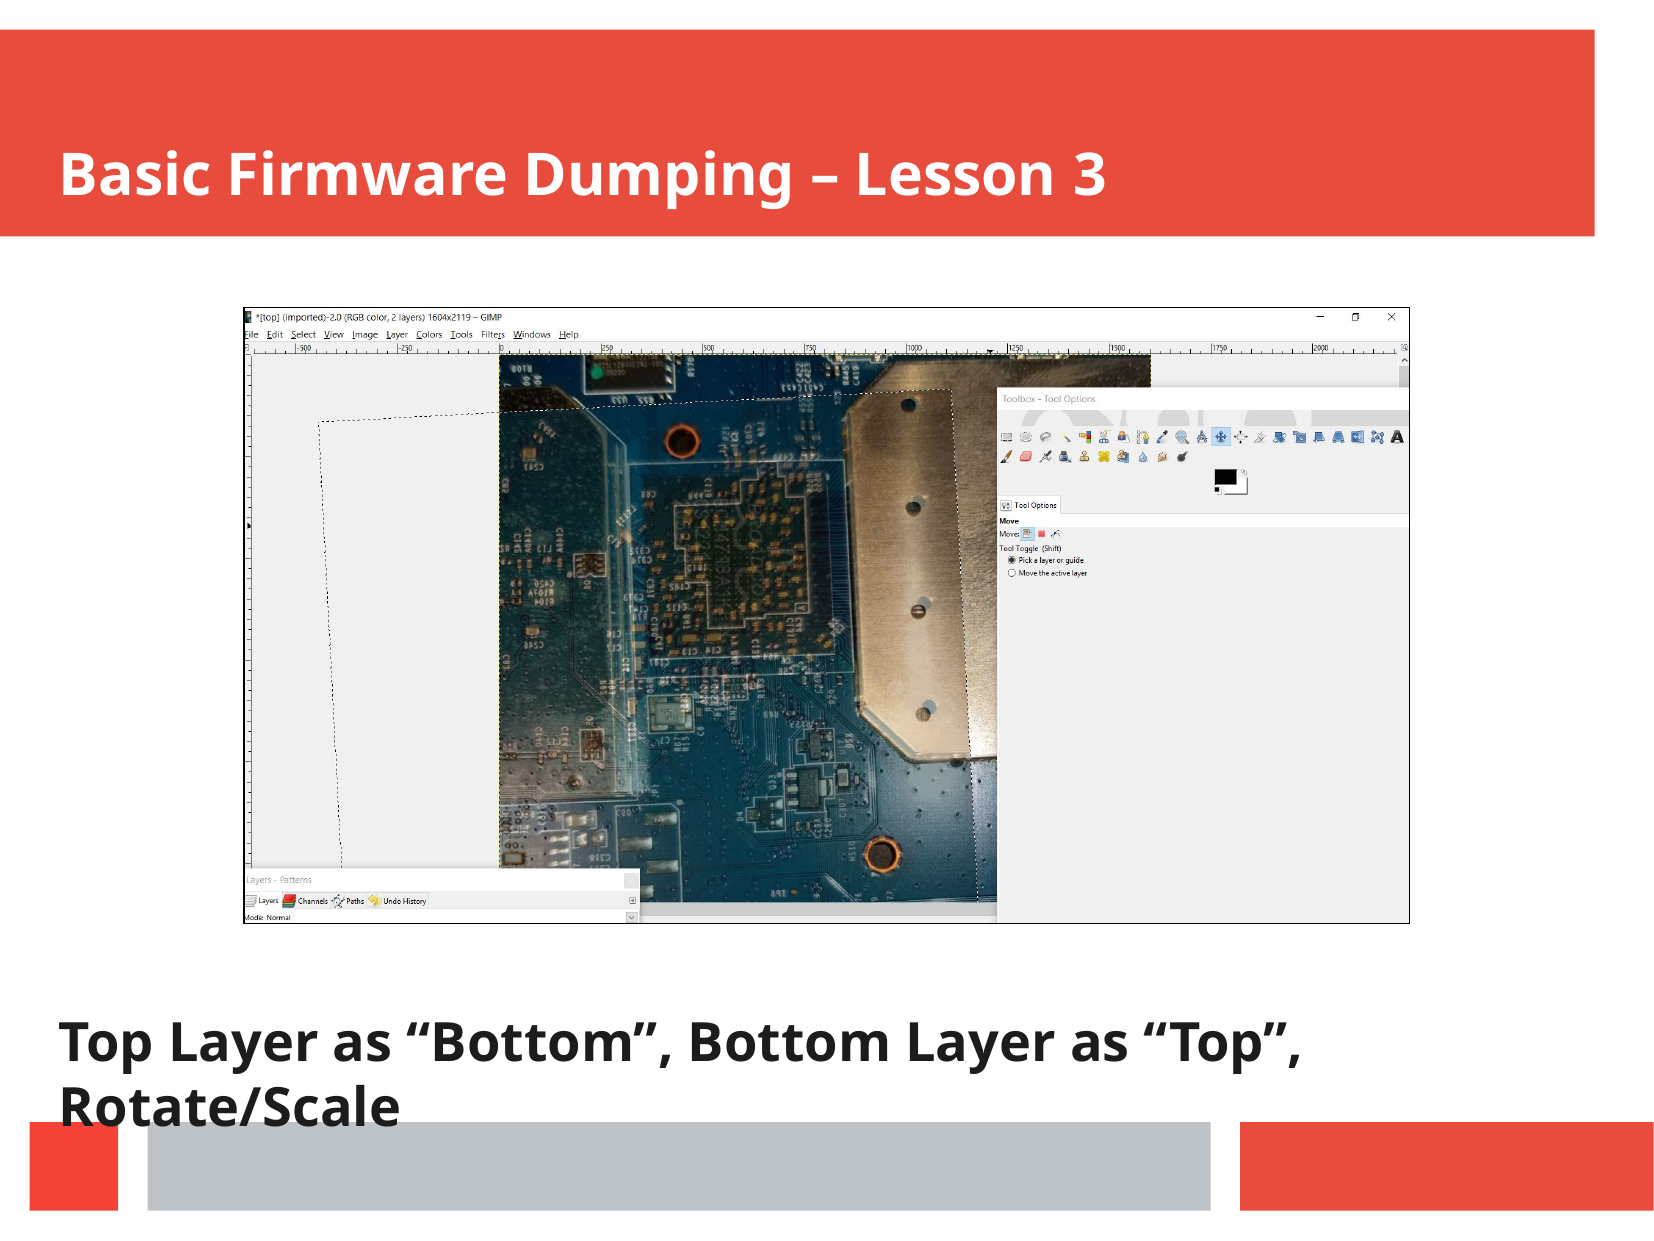

Basic Firmware Dumping – Lesson 3
Top Layer as “Bottom”, Bottom Layer as “Top”, Rotate/Scale